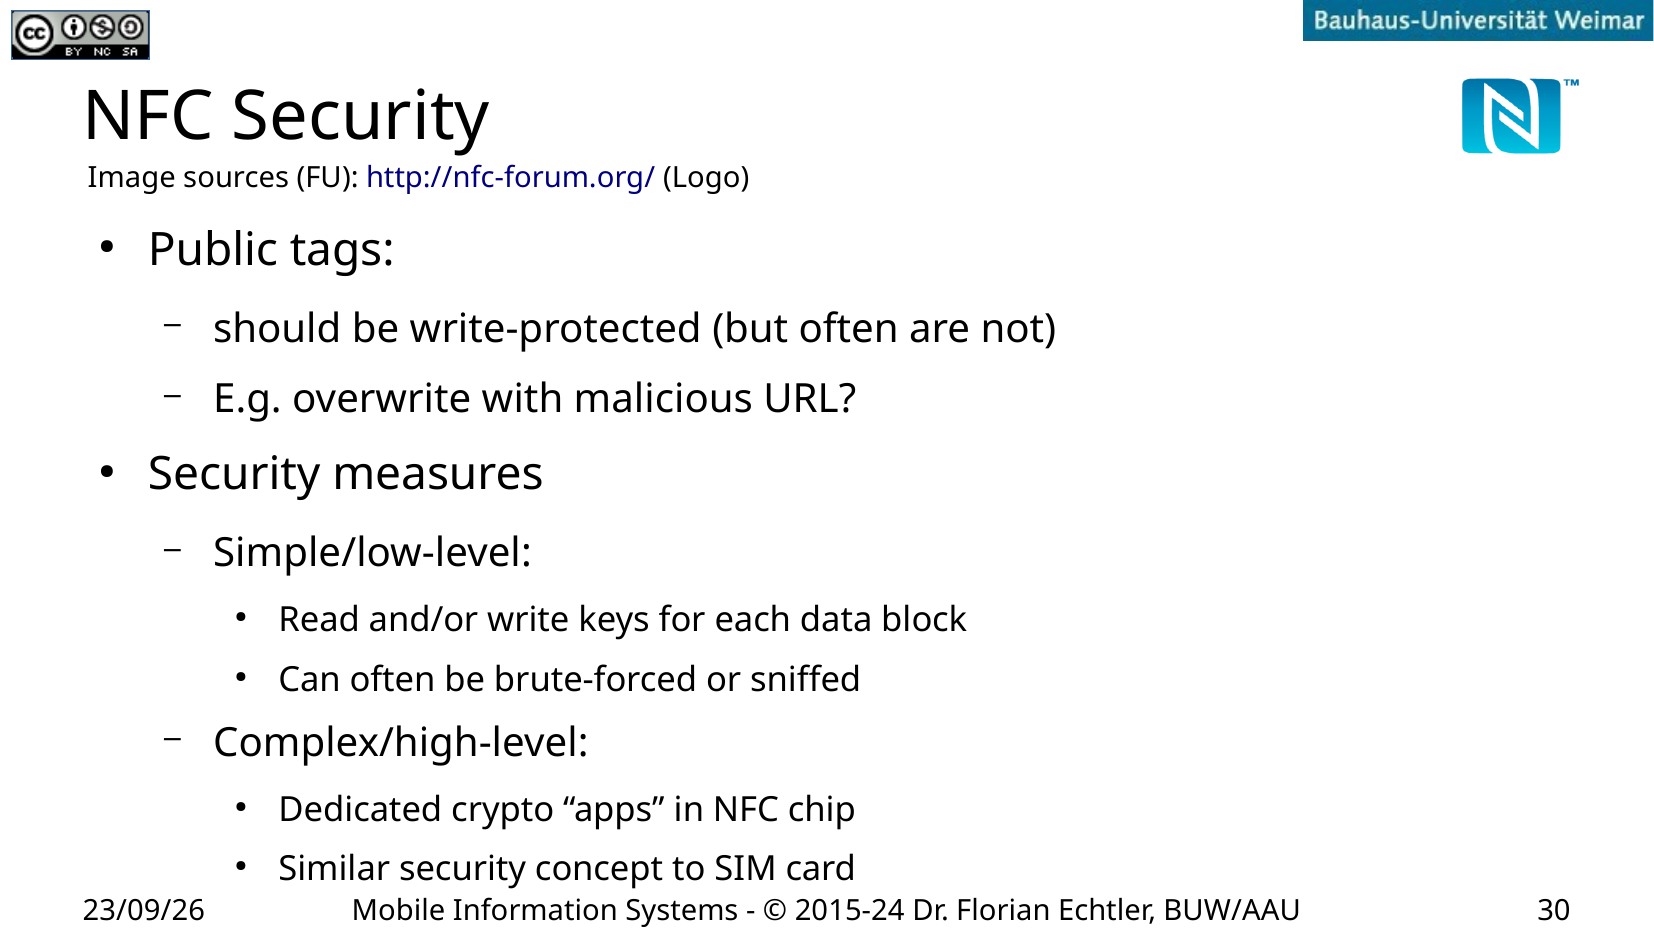

# NFC Security
Image sources (FU): http://nfc-forum.org/ (Logo)
Public tags:
should be write-protected (but often are not)
E.g. overwrite with malicious URL?
Security measures
Simple/low-level:
Read and/or write keys for each data block
Can often be brute-forced or sniffed
Complex/high-level:
Dedicated crypto “apps” in NFC chip
Similar security concept to SIM card
Mobile Information Systems - © 2015-24 Dr. Florian Echtler, BUW/AAU
30